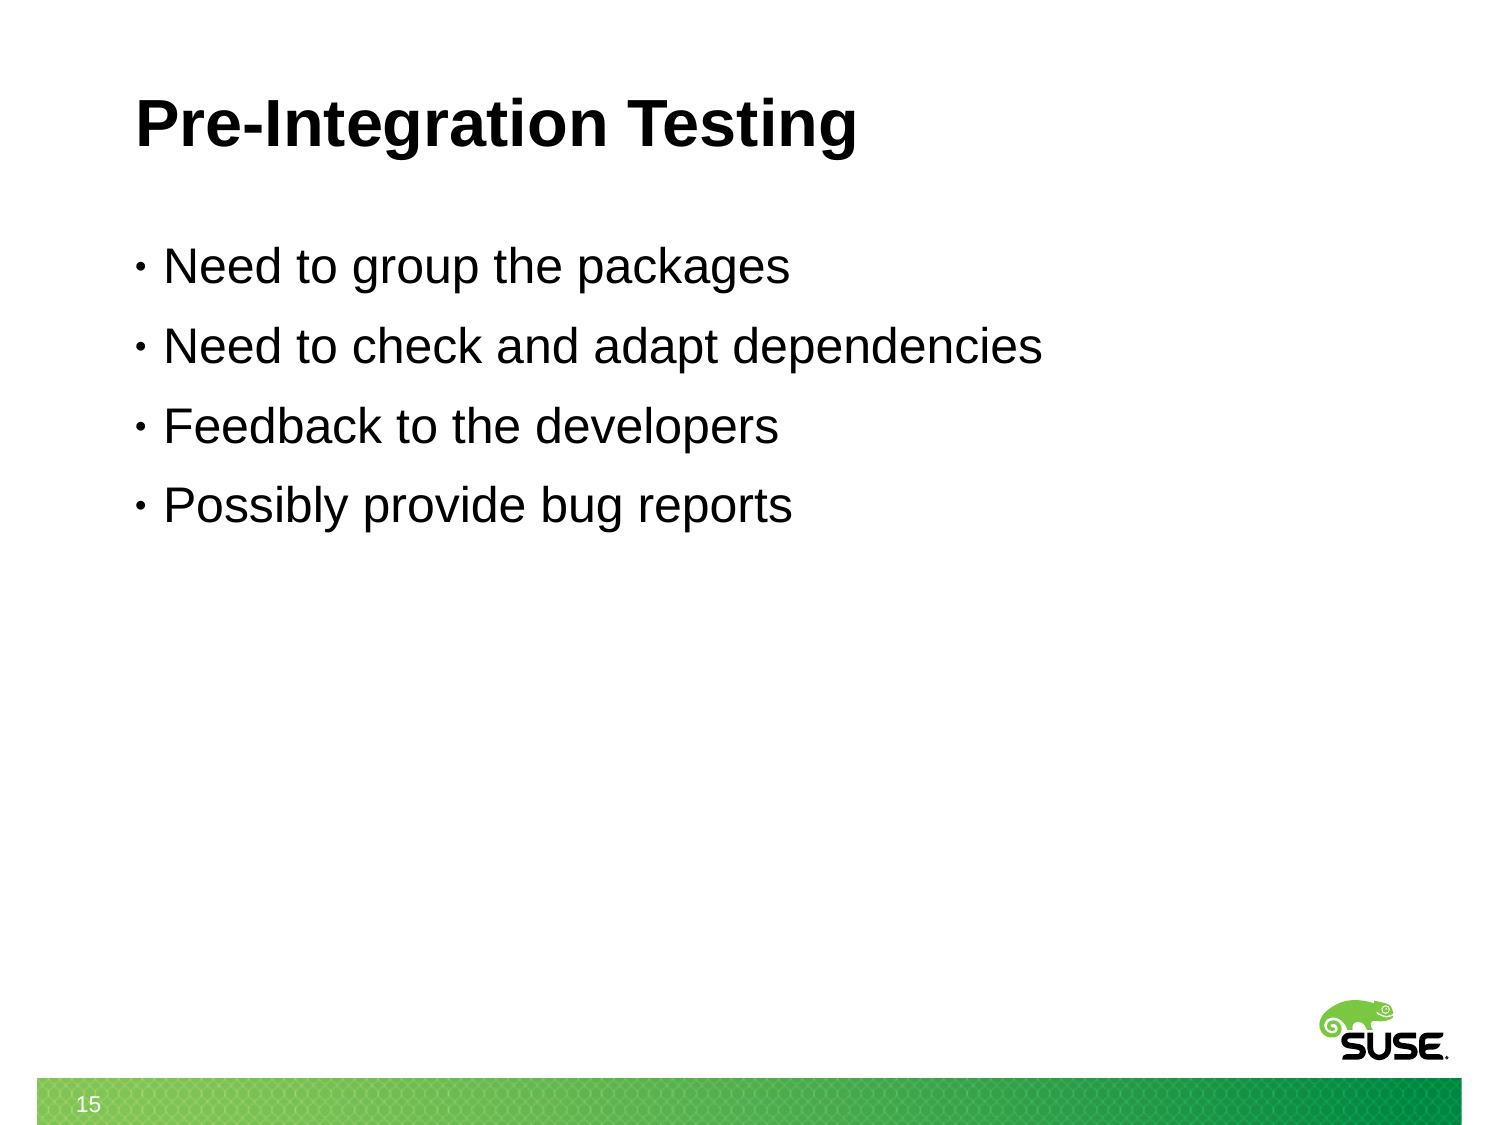

# Pre-Integration Testing
Need to group the packages
Need to check and adapt dependencies
Feedback to the developers
Possibly provide bug reports